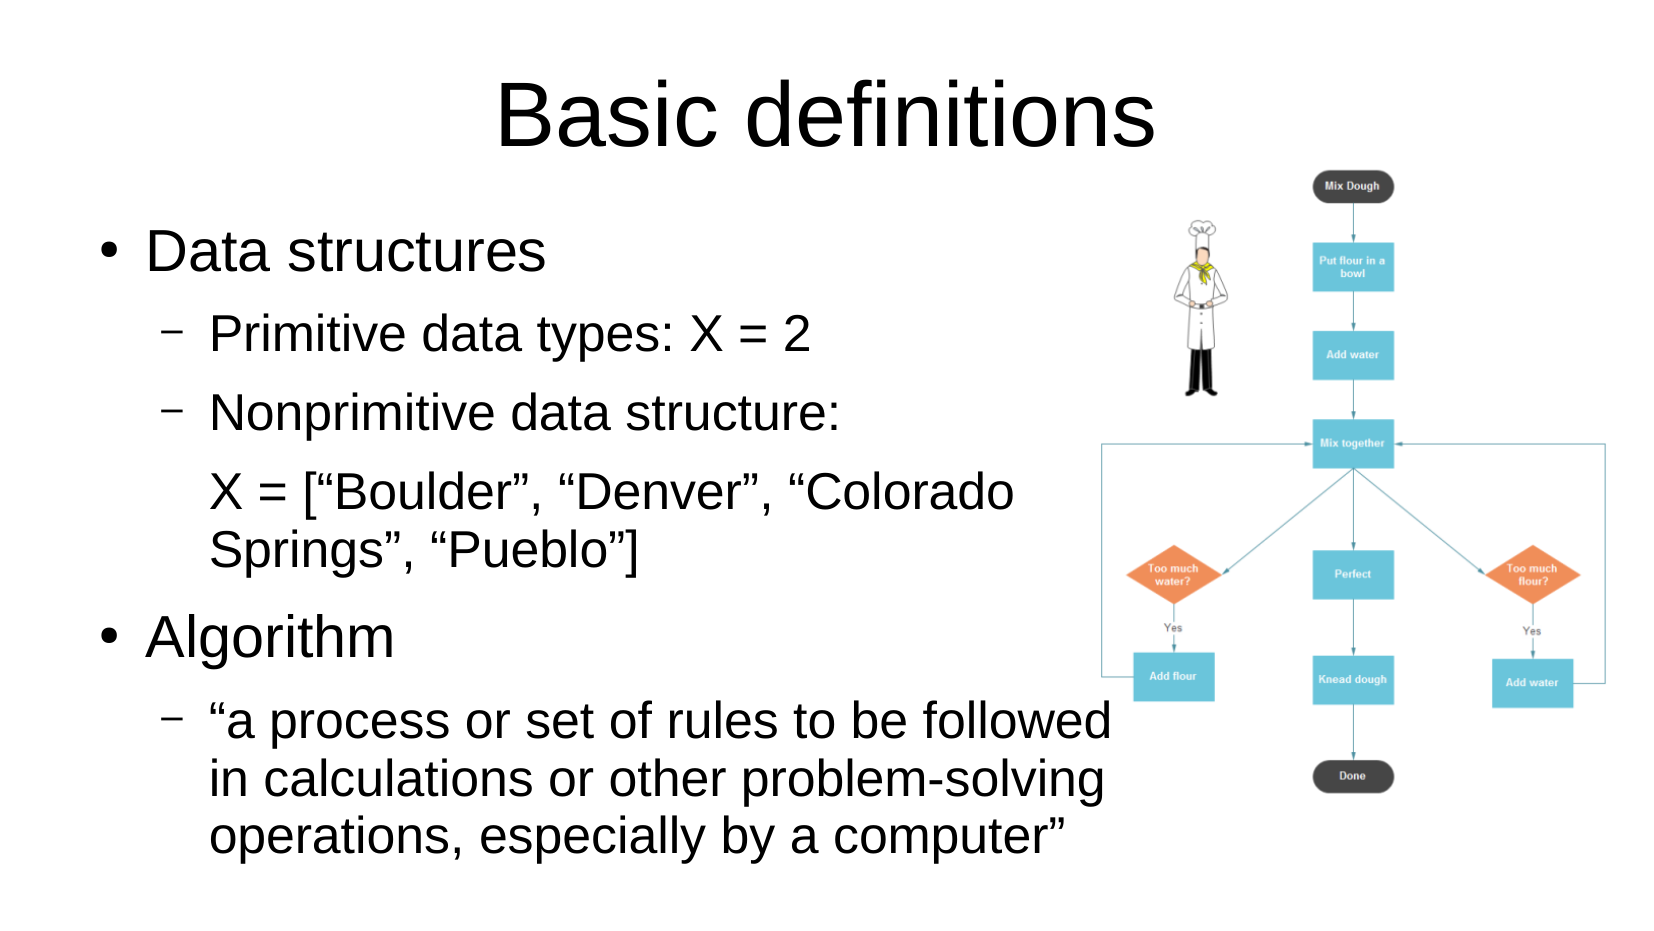

Basic definitions
# Data structures
Primitive data types: X = 2
Nonprimitive data structure:
X = [“Boulder”, “Denver”, “Colorado Springs”, “Pueblo”]
Algorithm
“a process or set of rules to be followed in calculations or other problem-solving operations, especially by a computer”